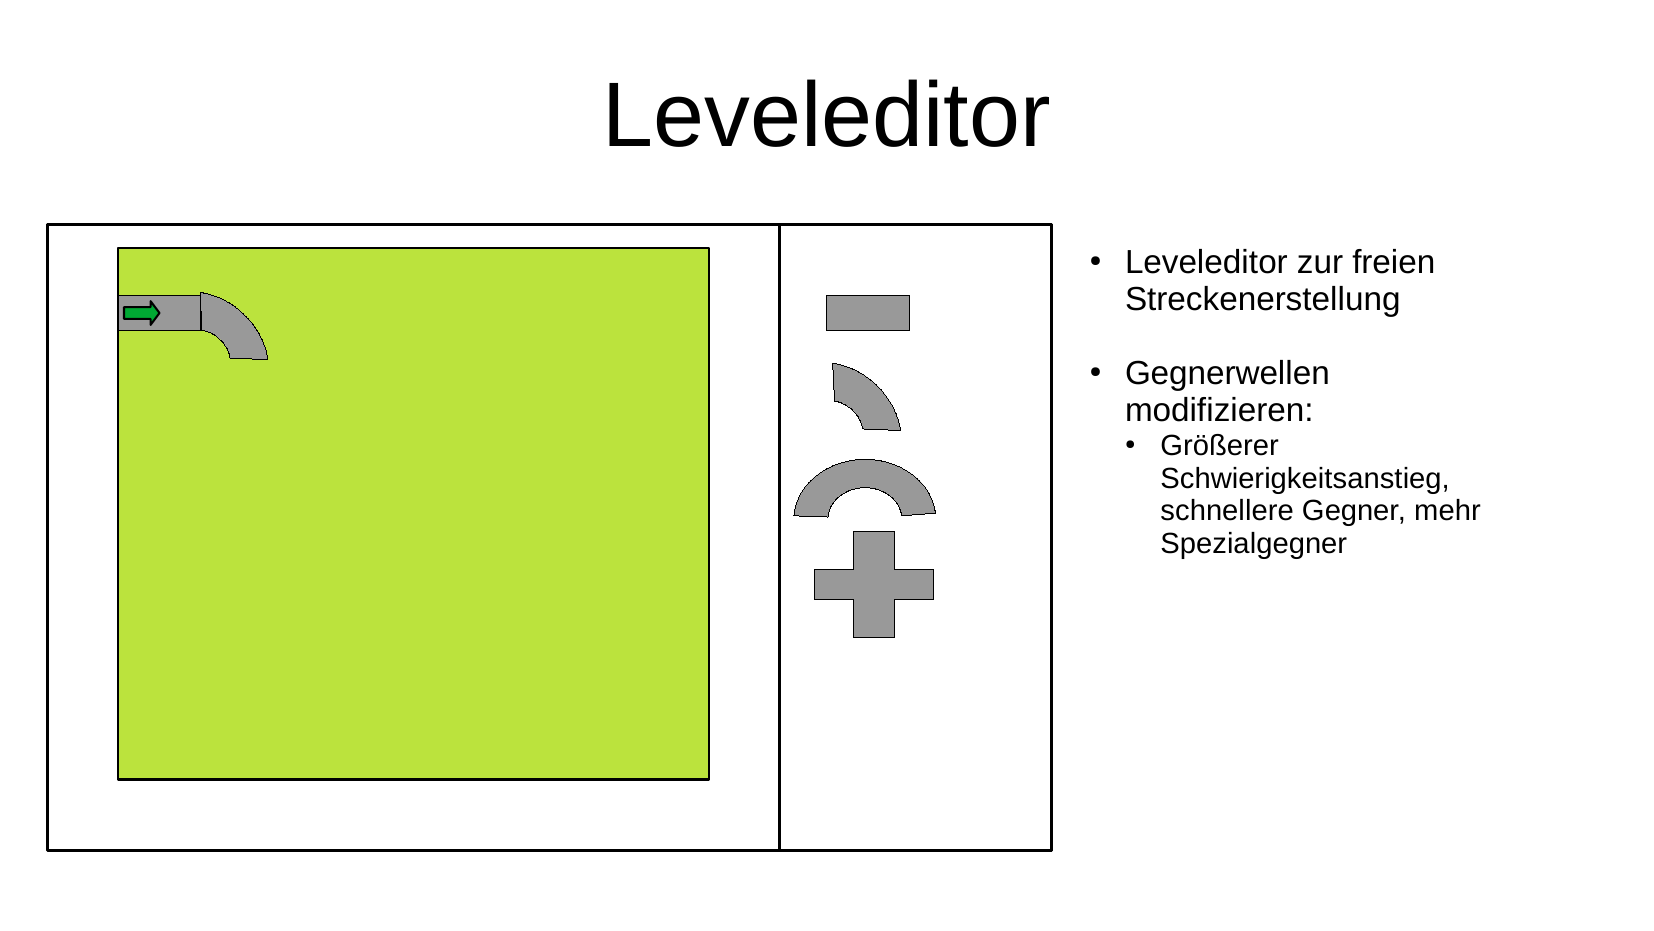

# Leveleditor
Leveleditor zur freien Streckenerstellung
Gegnerwellen modifizieren:
Größerer Schwierigkeitsanstieg, schnellere Gegner, mehr Spezialgegner